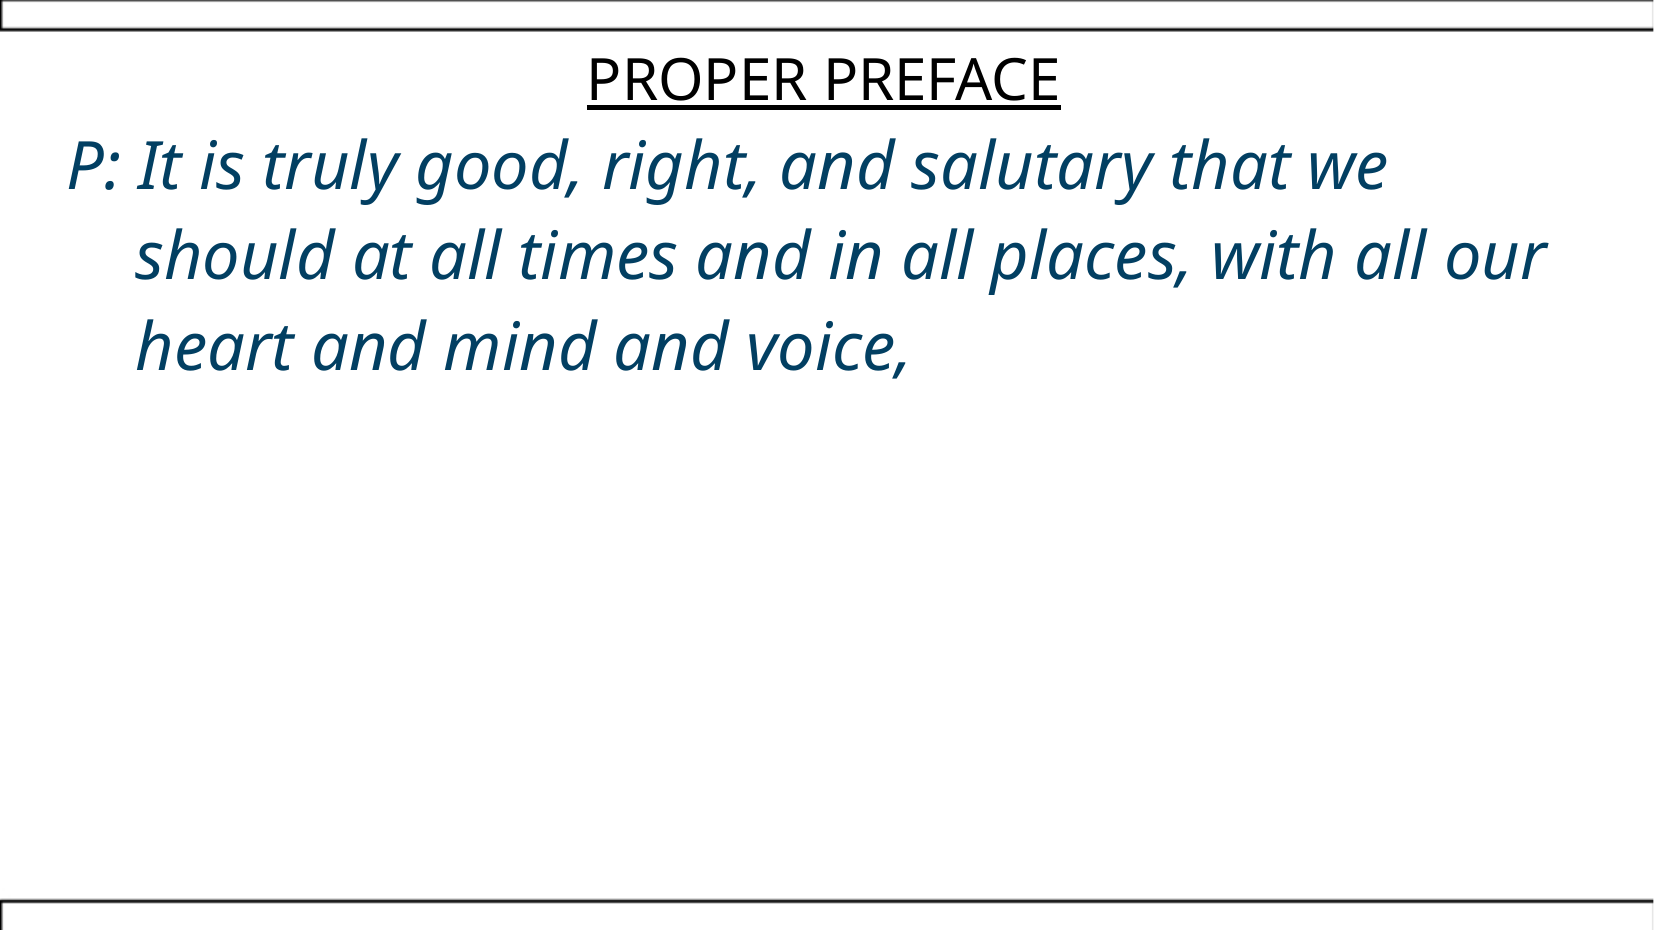

PROPER PREFACE
P: It is truly good, right, and salutary that we
 should at all times and in all places, with all our
 heart and mind and voice,